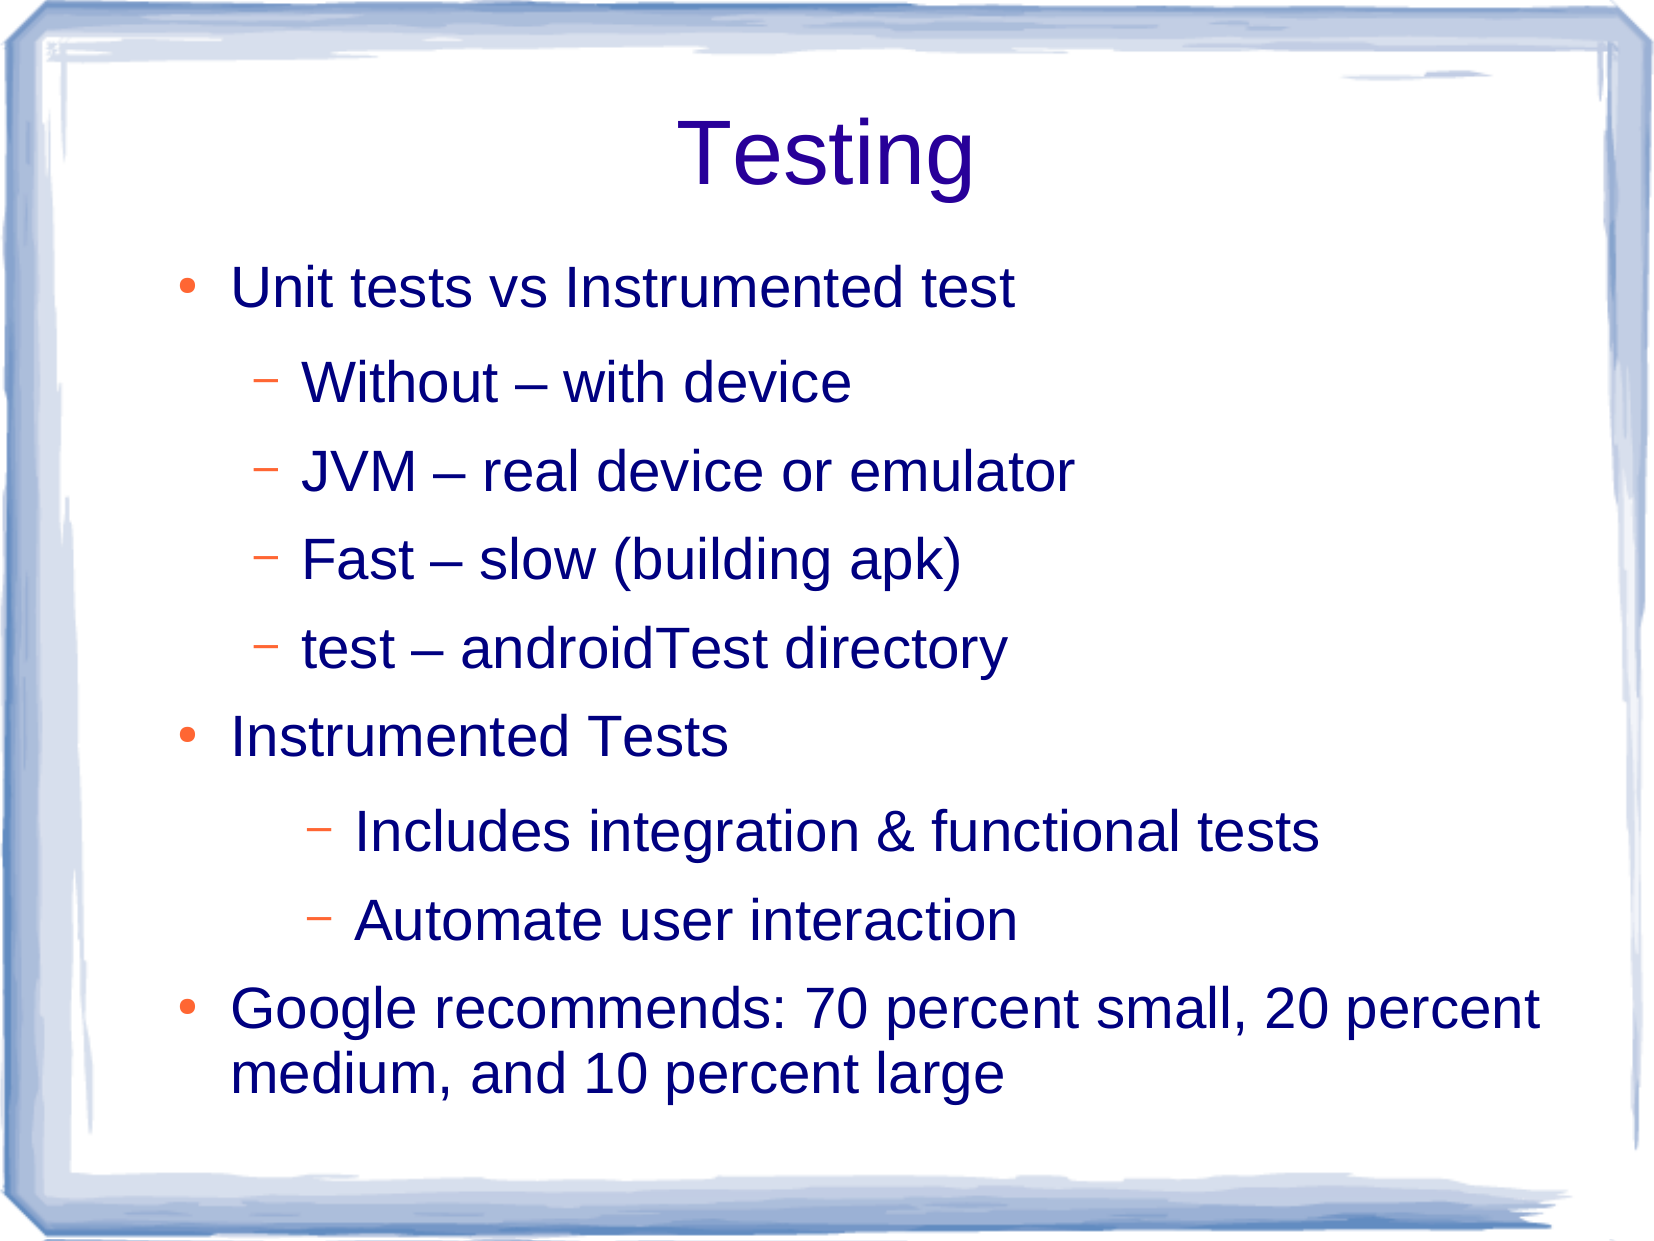

# Testing
Unit tests vs Instrumented test
Without – with device
JVM – real device or emulator
Fast – slow (building apk)
test – androidTest directory
Instrumented Tests
Includes integration & functional tests
Automate user interaction
Google recommends: 70 percent small, 20 percent medium, and 10 percent large